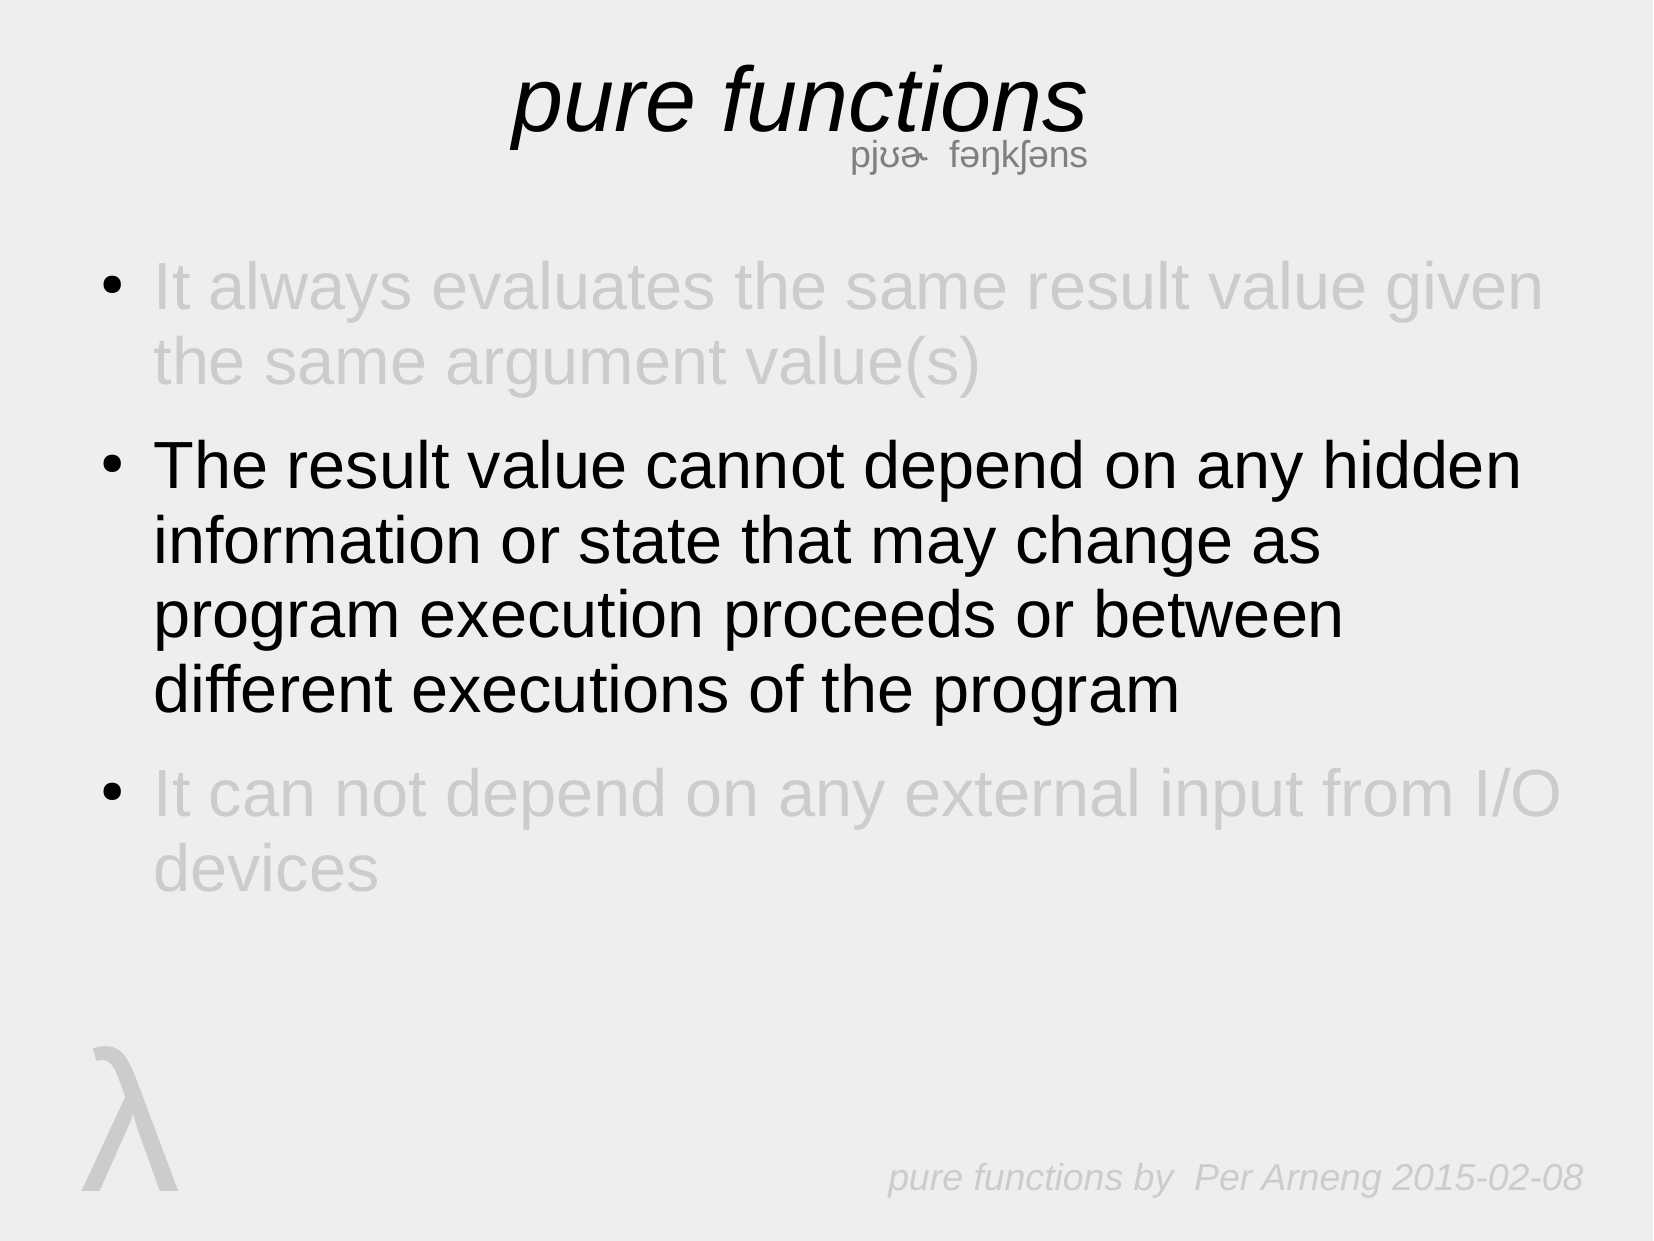

# pure functions
pjʊɚ fəŋkʃəns
It always evaluates the same result value given the same argument value(s)
The result value cannot depend on any hidden information or state that may change as program execution proceeds or between different executions of the program
It can not depend on any external input from I/O devices